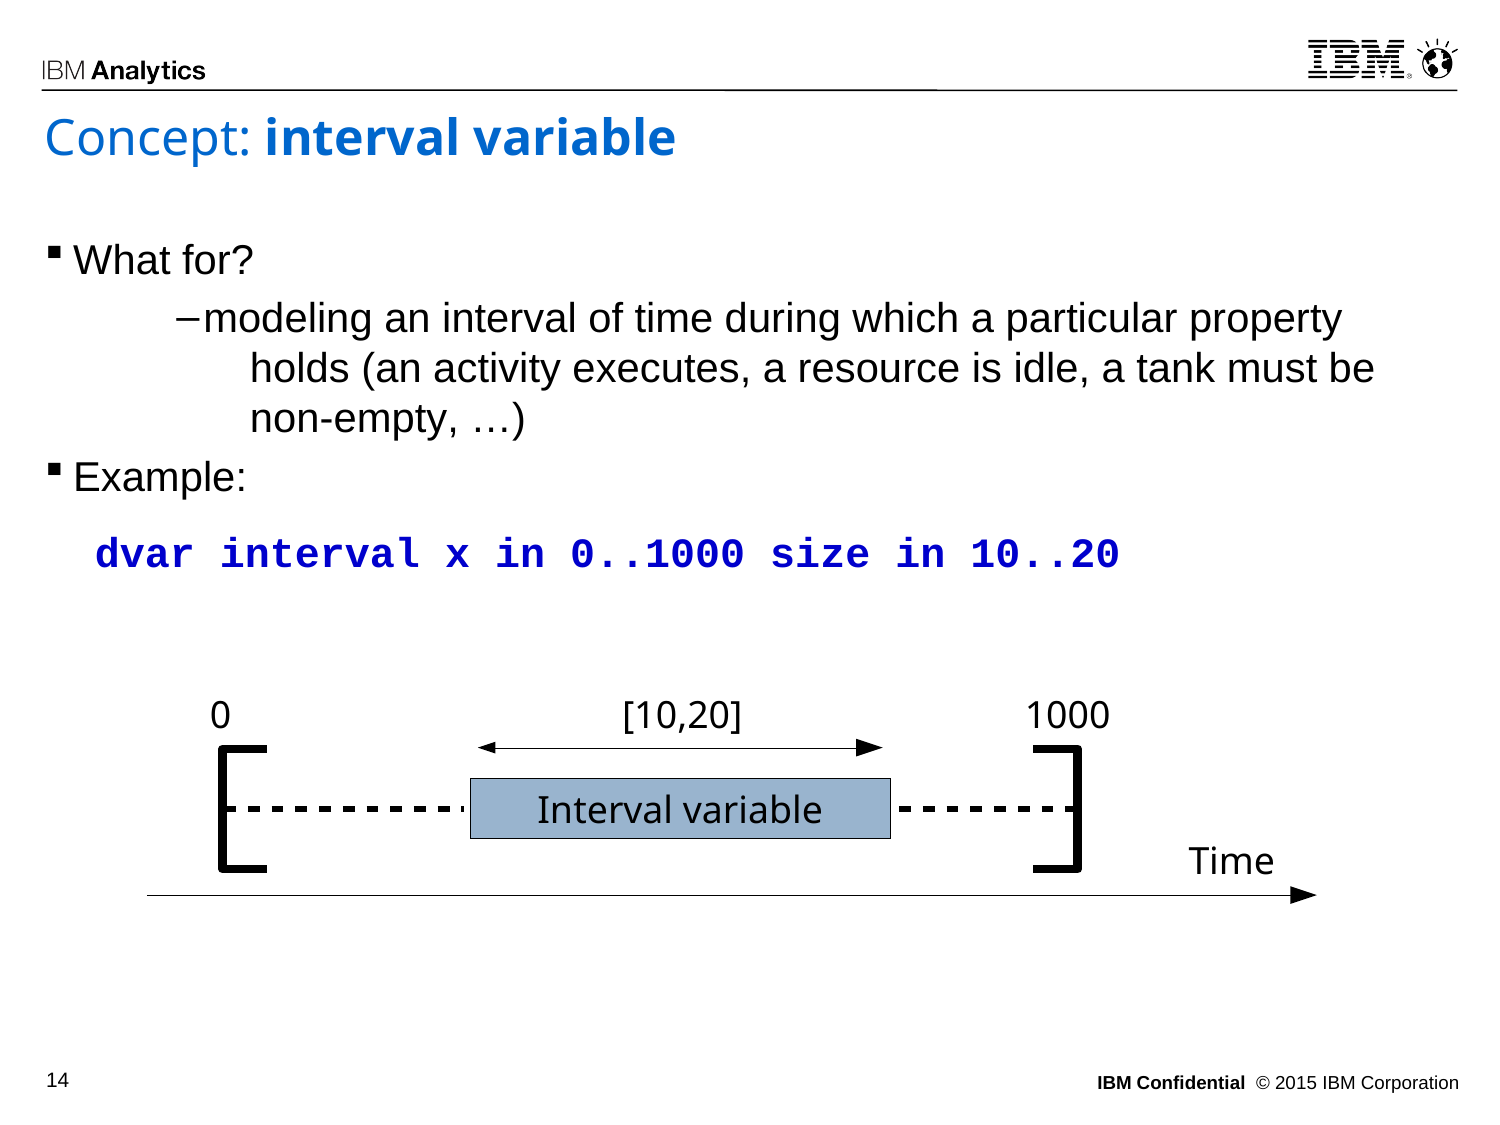

# Concept: interval variable
What for?
modeling an interval of time during which a particular property holds (an activity executes, a resource is idle, a tank must be non-empty, …)
Example:
 dvar interval x in 0..1000 size in 10..20
0
[10,20]
1000
Interval variable
Time